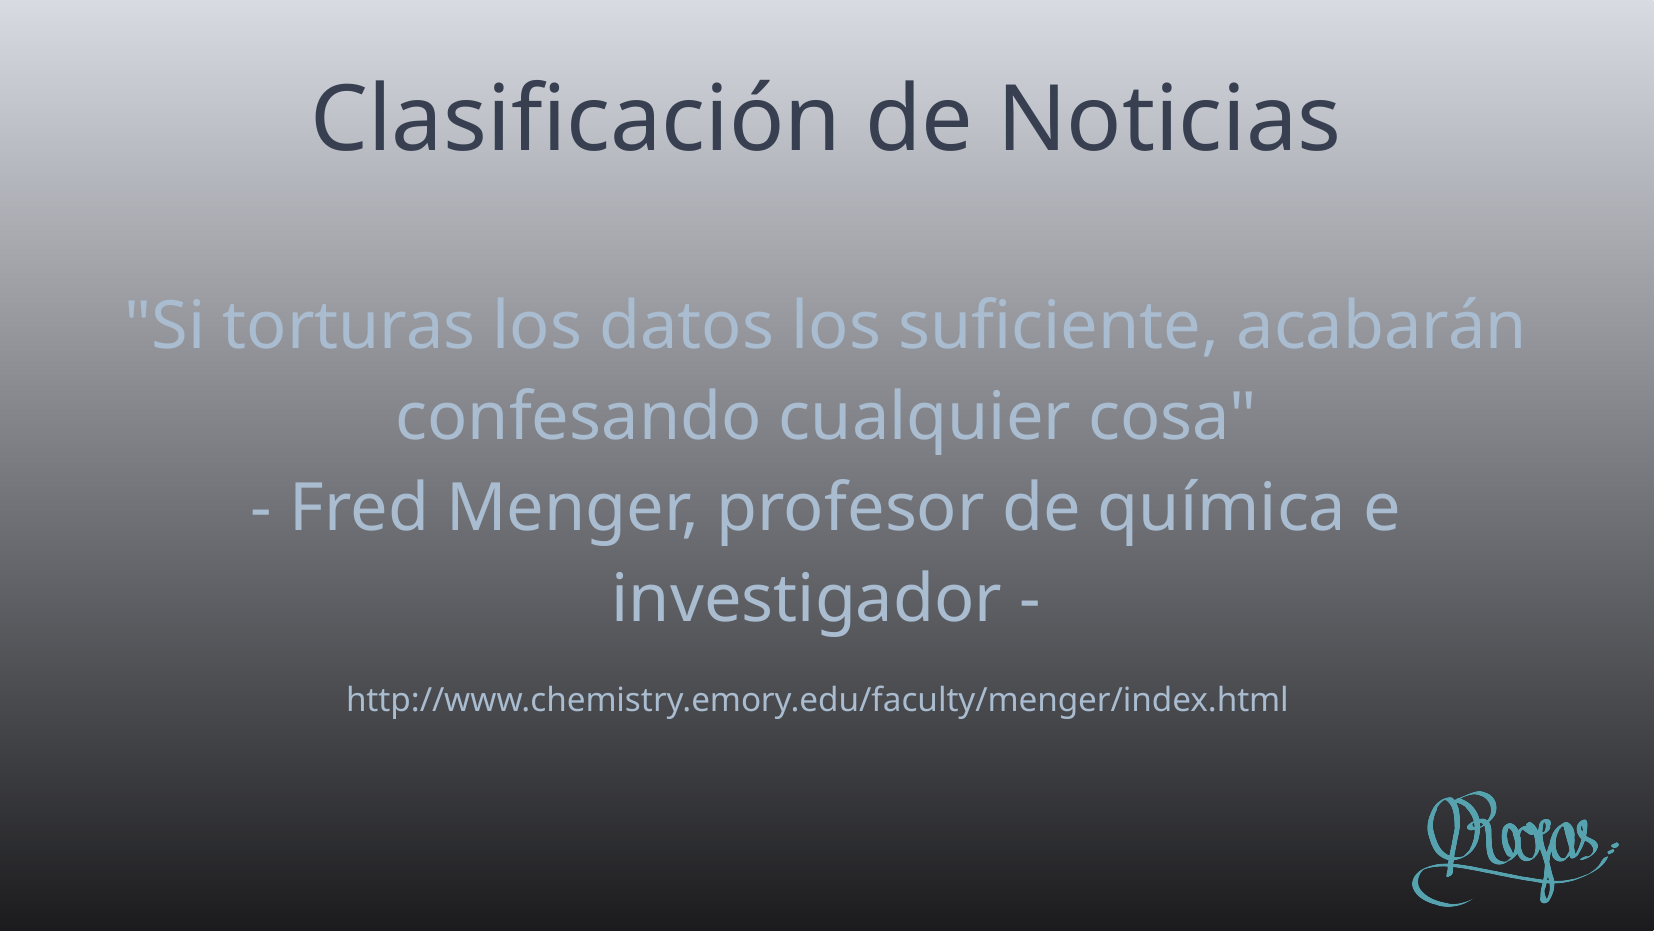

# Clasificación de Noticias
"Si torturas los datos los suficiente, acabarán confesando cualquier cosa"
- Fred Menger, profesor de química e investigador -
http://www.chemistry.emory.edu/faculty/menger/index.html